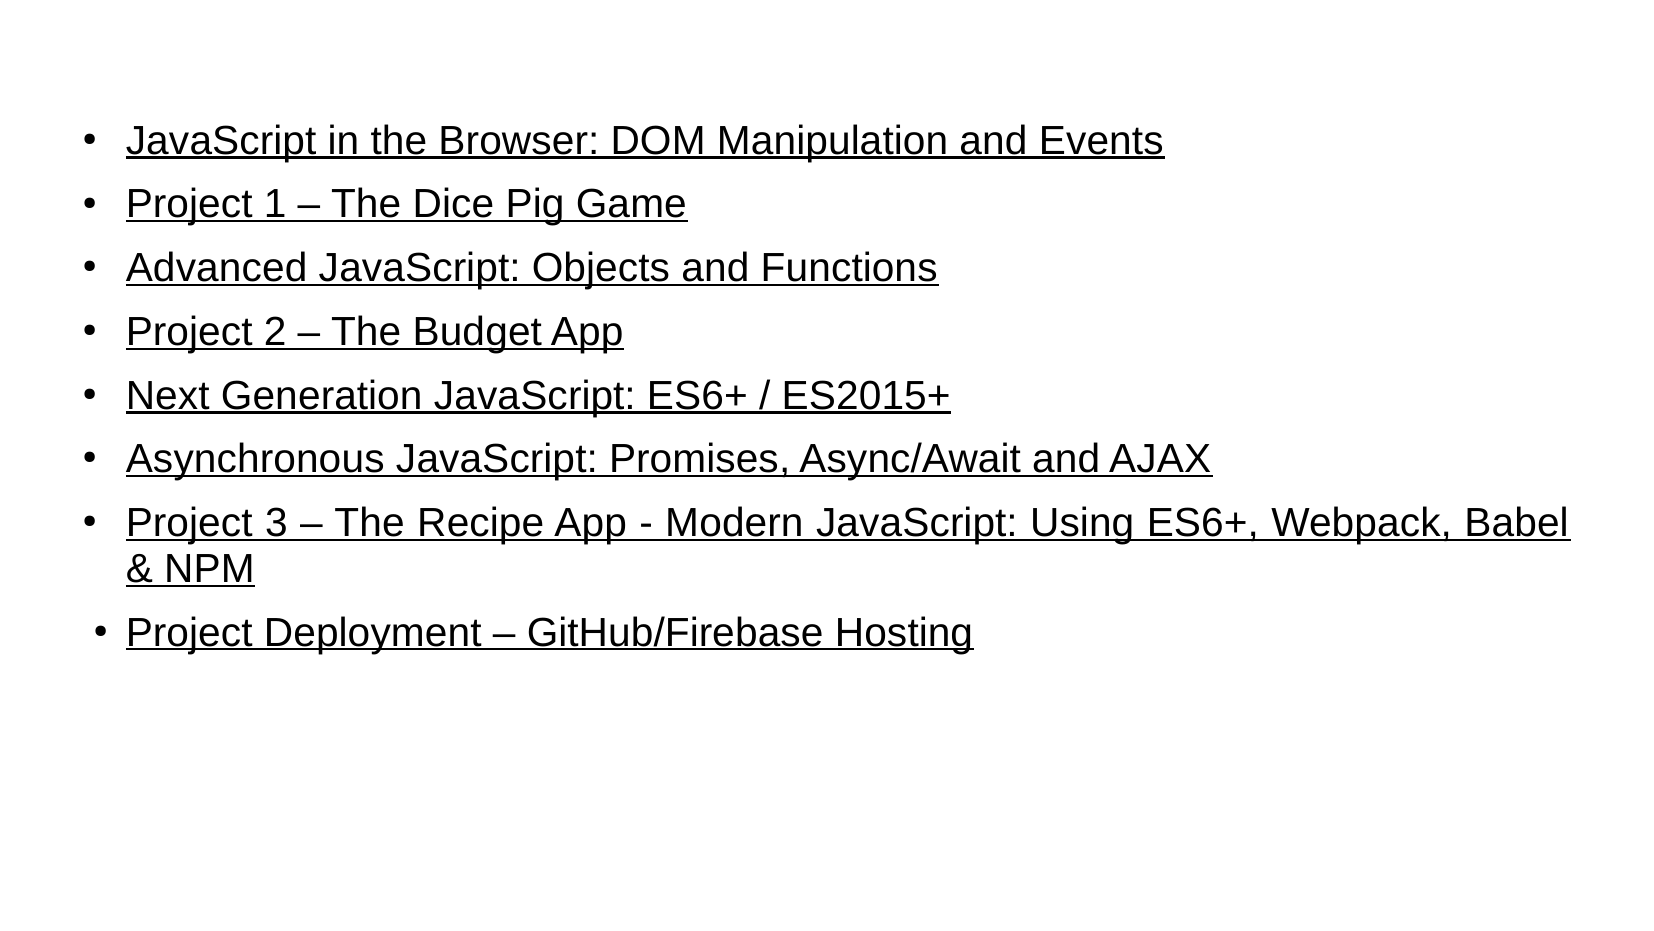

# JavaScript in the Browser: DOM Manipulation and Events
Project 1 – The Dice Pig Game
Advanced JavaScript: Objects and Functions
Project 2 – The Budget App
Next Generation JavaScript: ES6+ / ES2015+
Asynchronous JavaScript: Promises, Async/Await and AJAX
Project 3 – The Recipe App - Modern JavaScript: Using ES6+, Webpack, Babel & NPM
Project Deployment – GitHub/Firebase Hosting